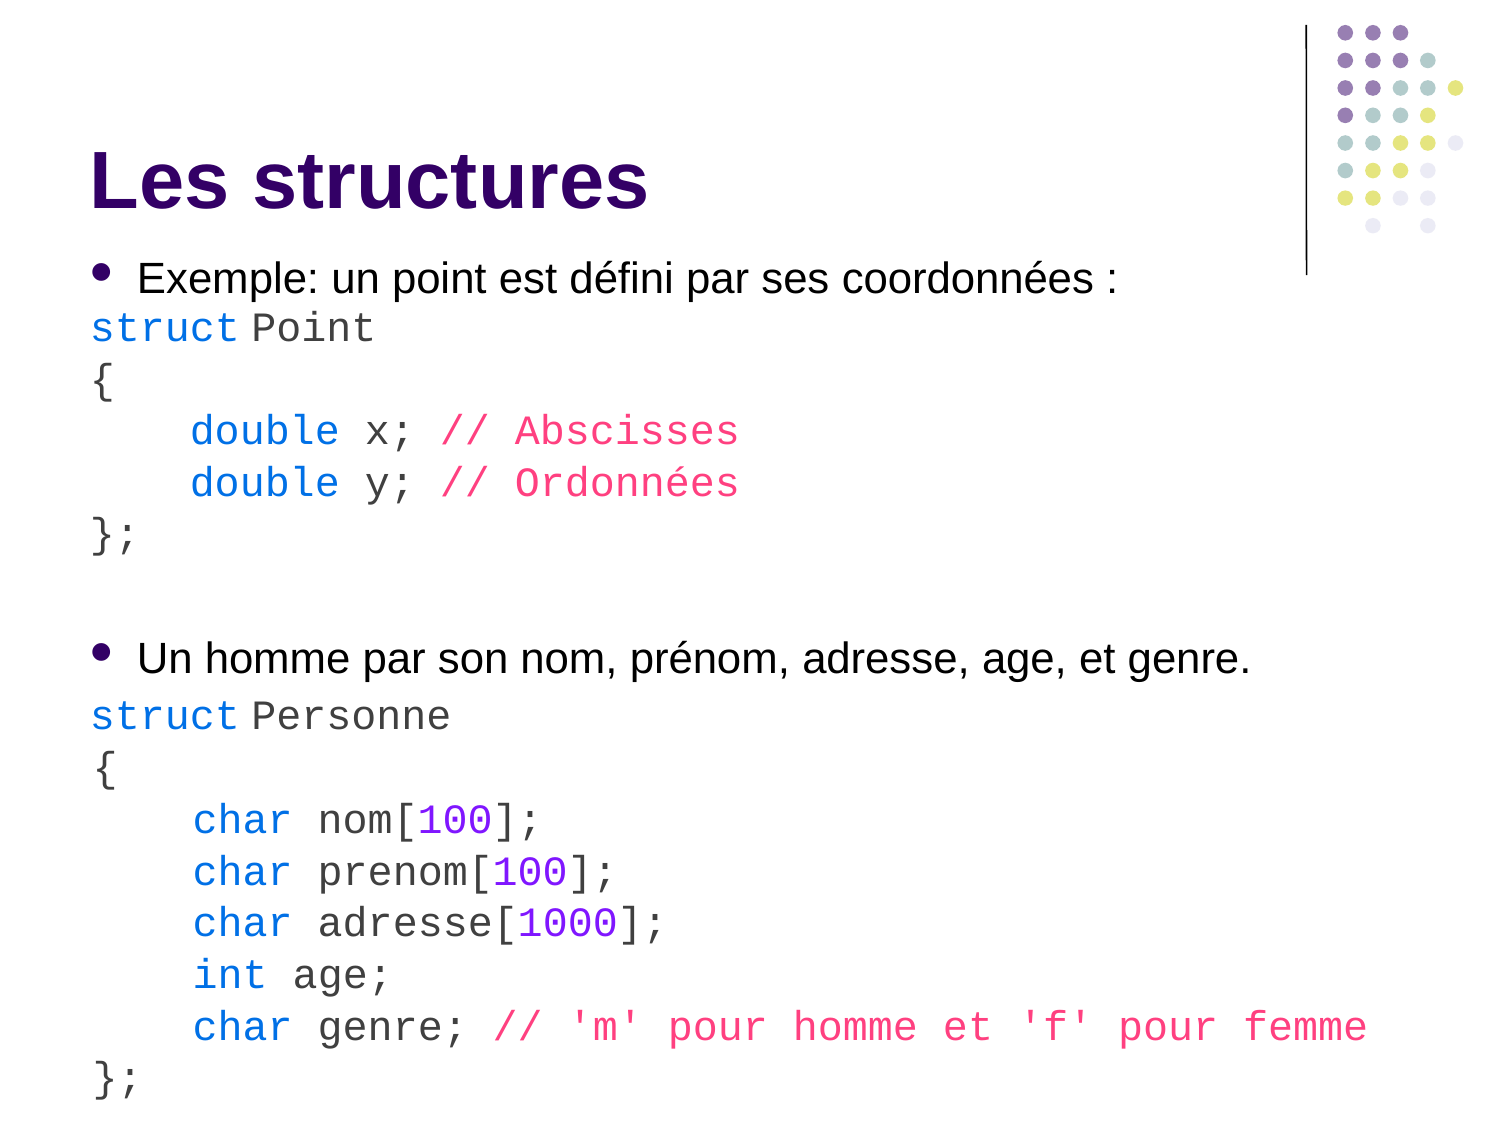

# Les structures
Exemple: un point est défini par ses coordonnées :
struct Point
{
 double x; // Abscisses
 double y; // Ordonnées
};
Un homme par son nom, prénom, adresse, age, et genre.
struct Personne
{
 char nom[100];
 char prenom[100];
 char adresse[1000];
 int age;
 char genre; // 'm' pour homme et 'f' pour femme
};